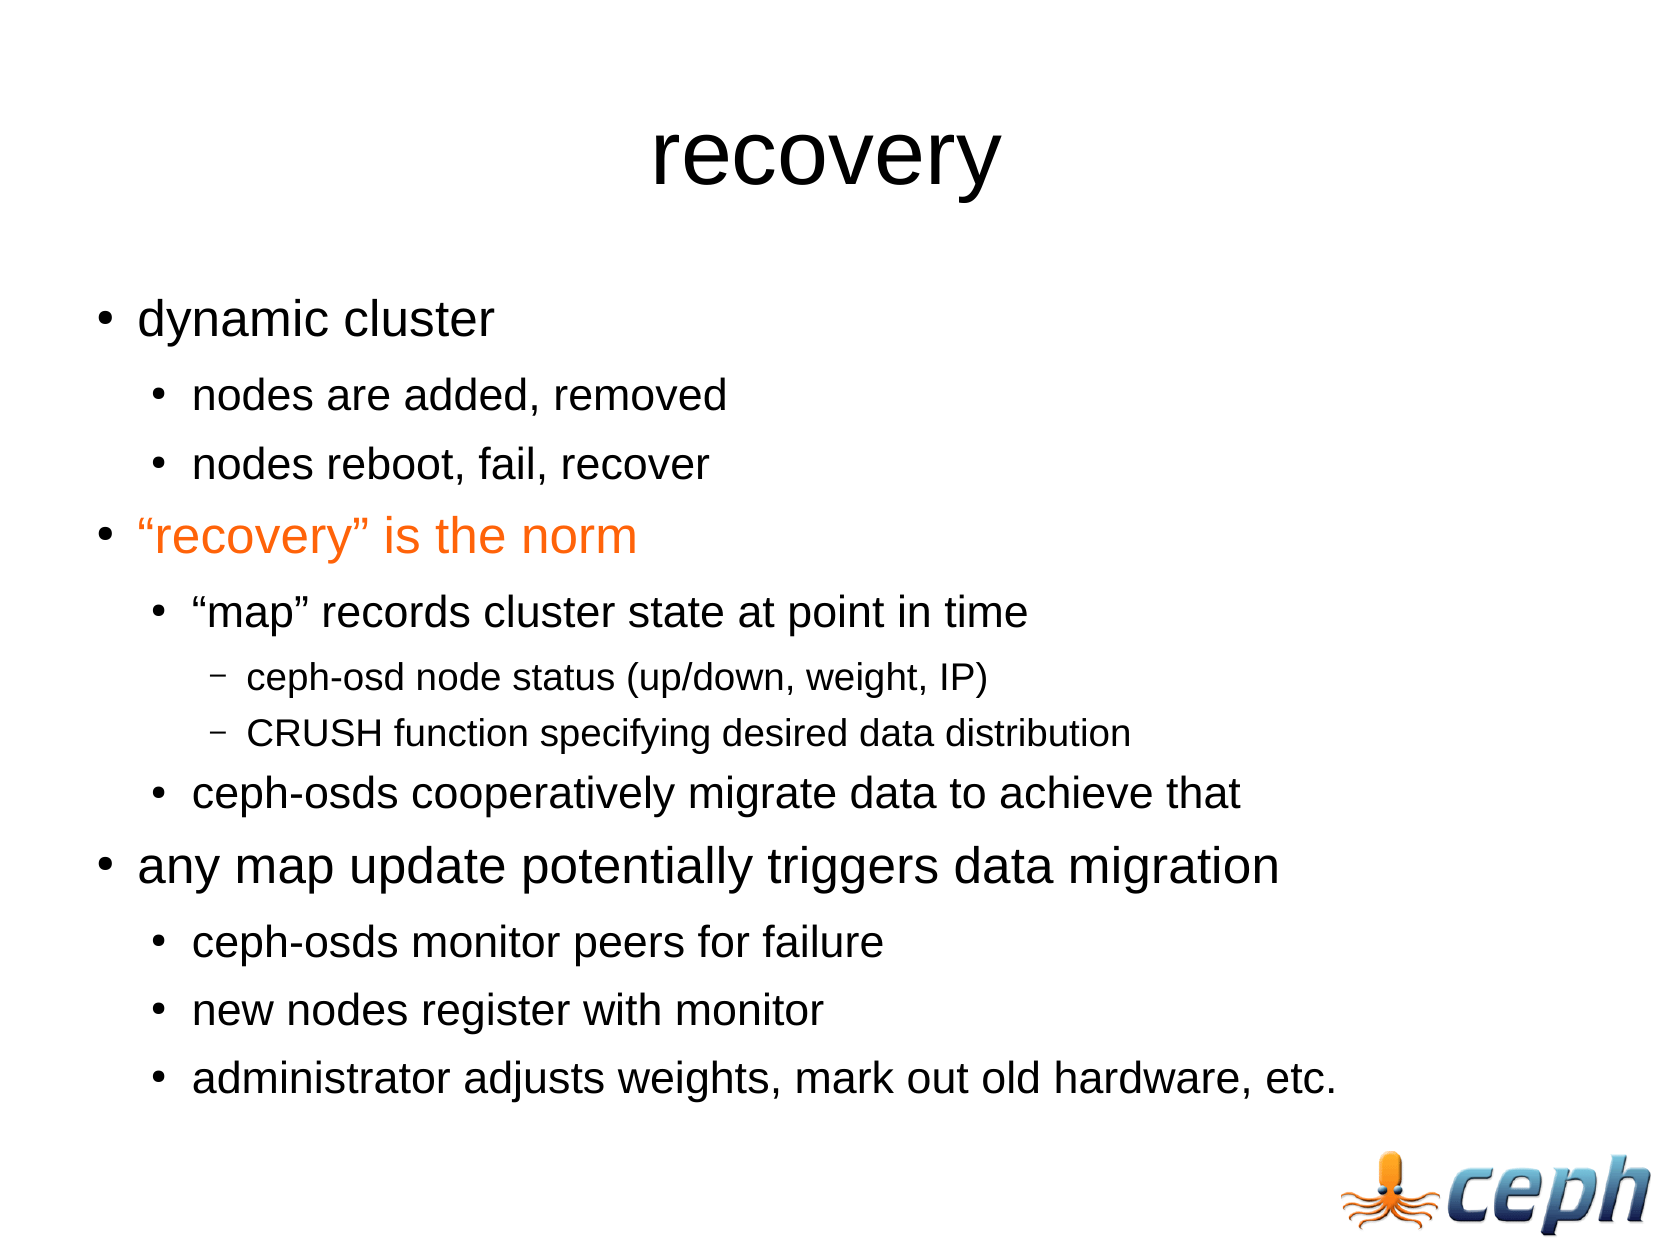

# recovery
dynamic cluster
nodes are added, removed
nodes reboot, fail, recover
“recovery” is the norm
“map” records cluster state at point in time
ceph-osd node status (up/down, weight, IP)
CRUSH function specifying desired data distribution
ceph-osds cooperatively migrate data to achieve that
any map update potentially triggers data migration
ceph-osds monitor peers for failure
new nodes register with monitor
administrator adjusts weights, mark out old hardware, etc.